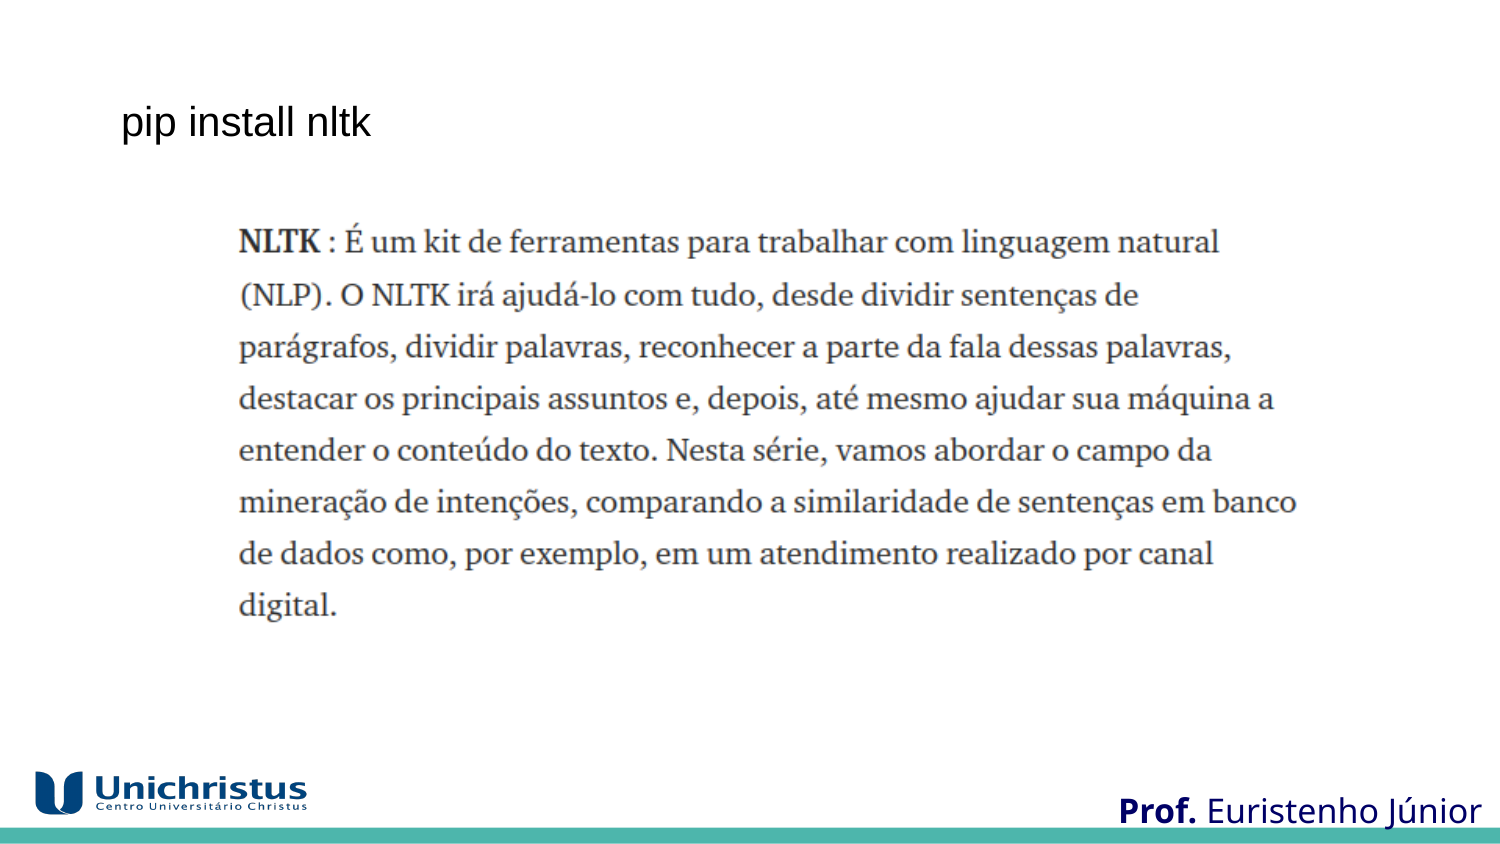

pip install nltk
#
Prof. Euristenho Júnior